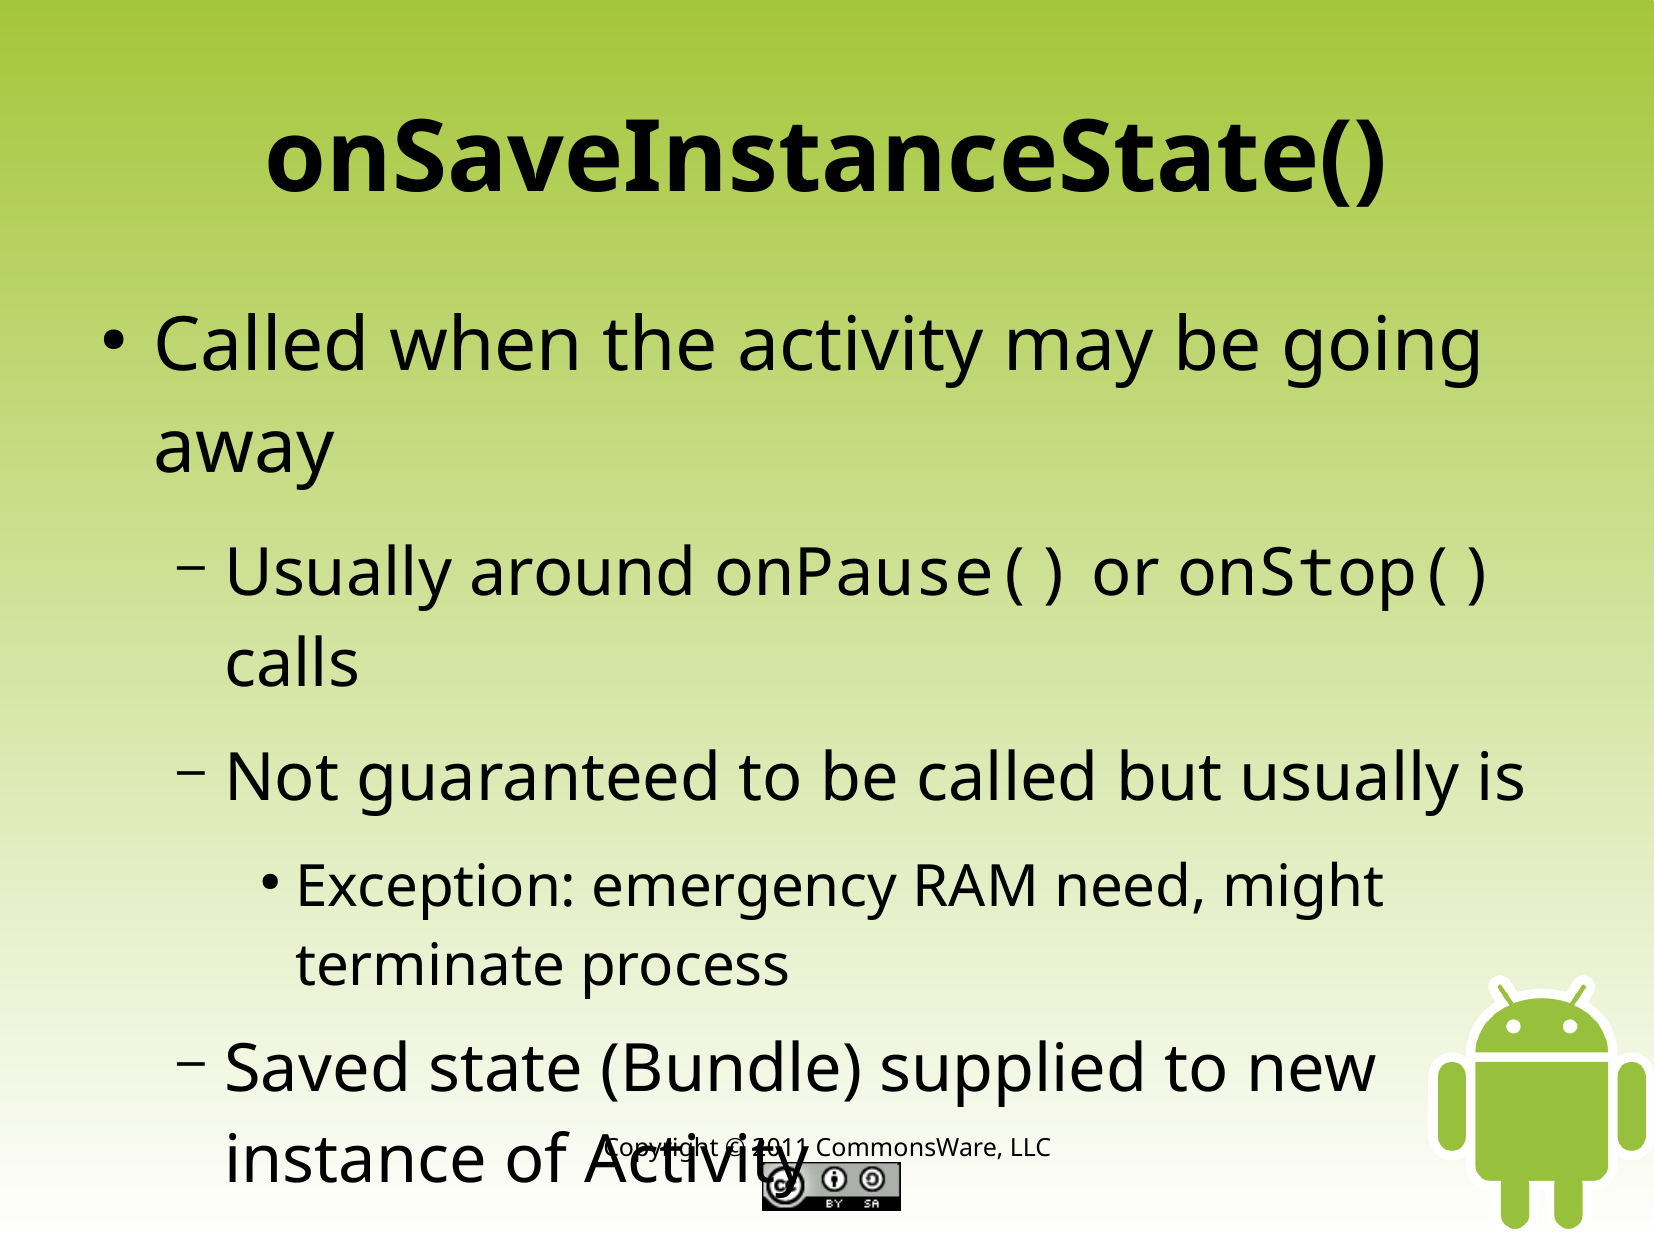

# onSaveInstanceState()
Called when the activity may be going away
Usually around onPause() or onStop() calls
Not guaranteed to be called but usually is
Exception: emergency RAM need, might terminate process
Saved state (Bundle) supplied to new instance of Activity
onCreate()
onRestoreInstanceState()